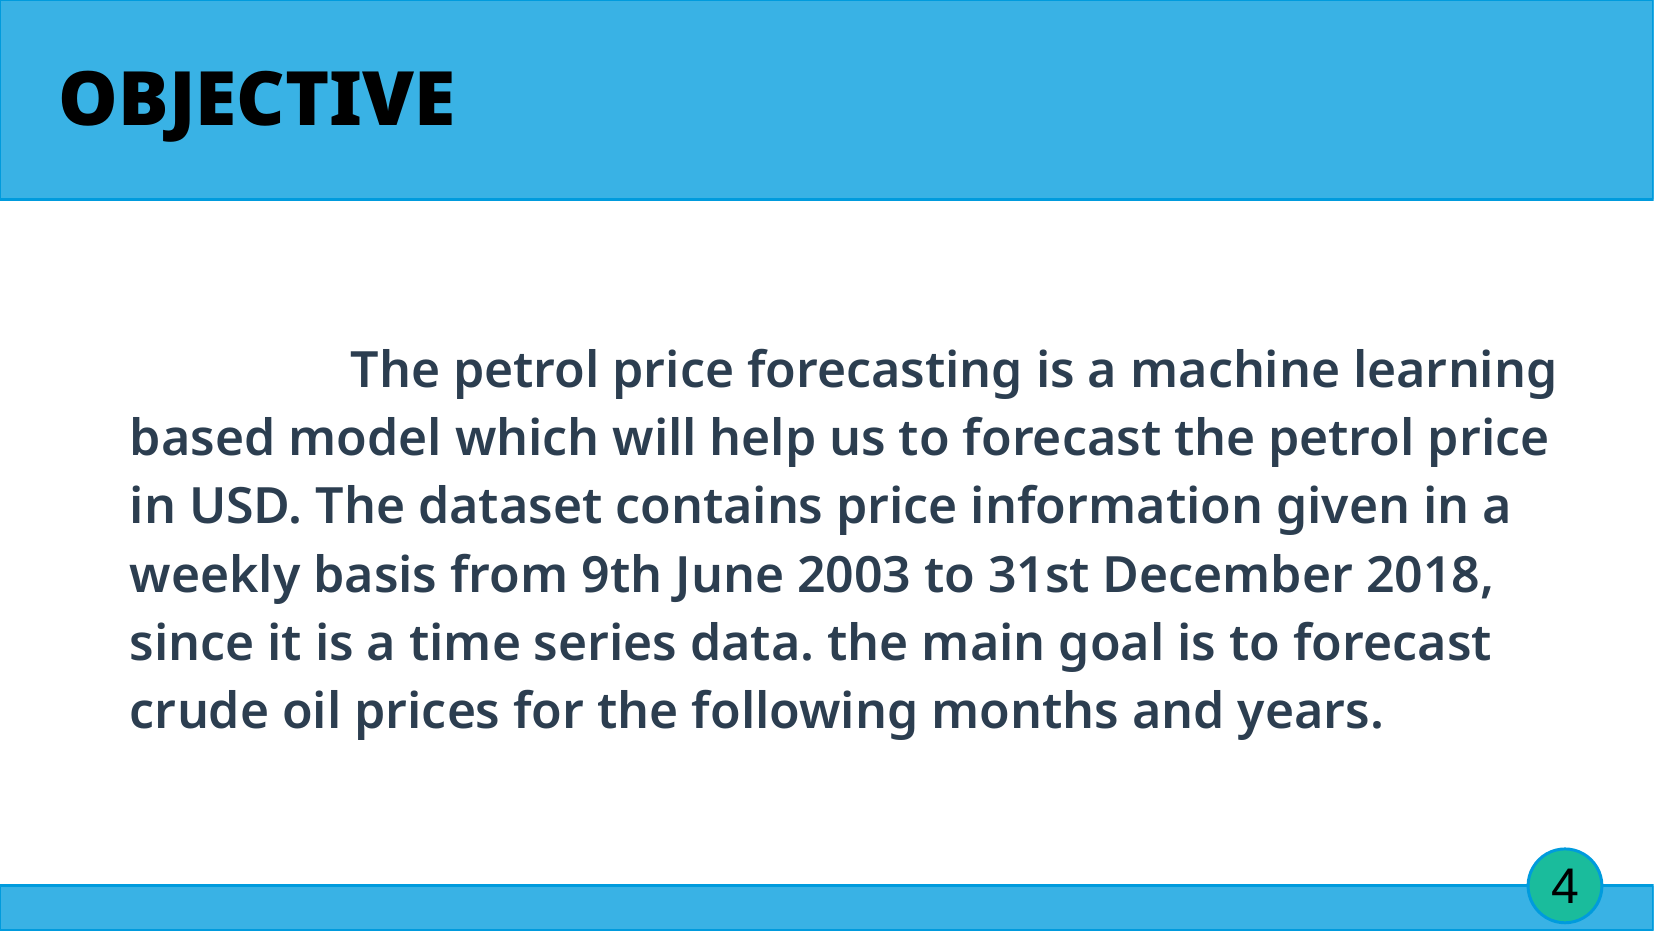

# OBJECTIVE
 The petrol price forecasting is a machine learning based model which will help us to forecast the petrol price in USD. The dataset contains price information given in a weekly basis from 9th June 2003 to 31st December 2018, since it is a time series data. the main goal is to forecast crude oil prices for the following months and years.